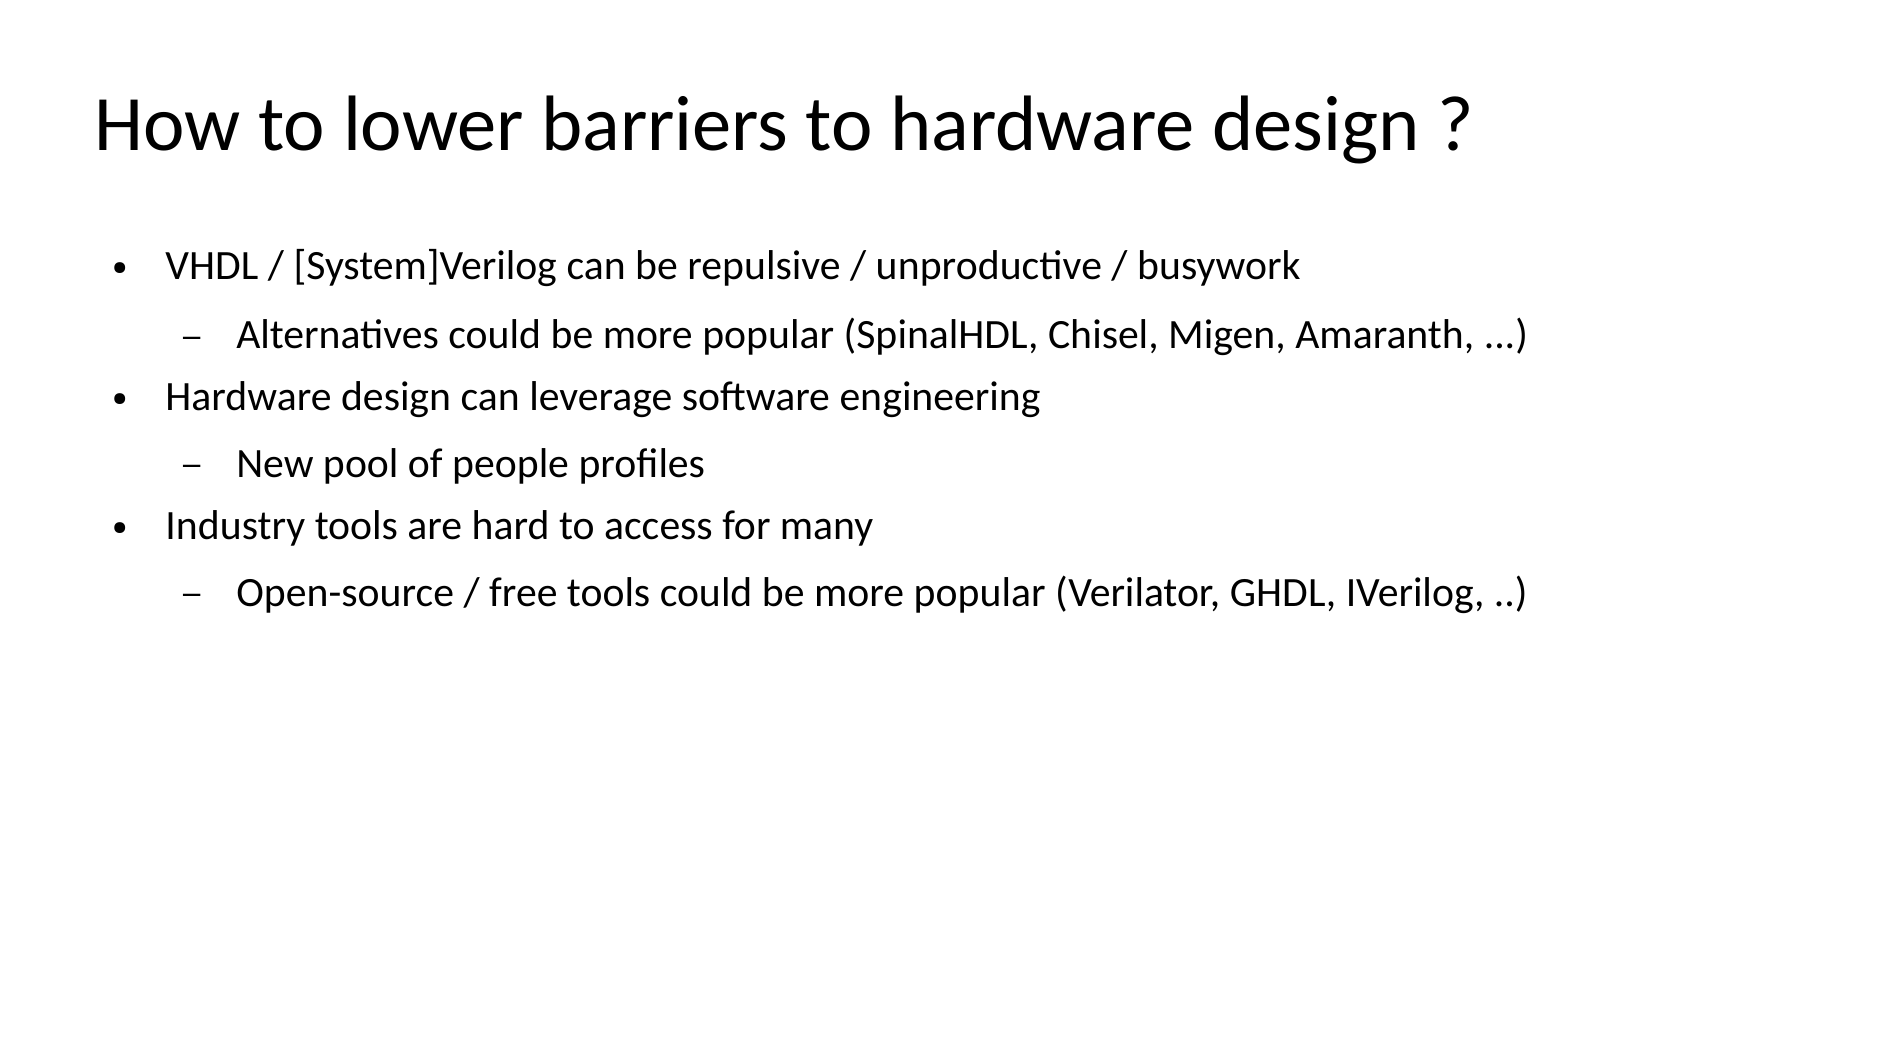

# How to lower barriers to hardware design ?
VHDL / [System]Verilog can be repulsive / unproductive / busywork
Alternatives could be more popular (SpinalHDL, Chisel, Migen, Amaranth, ...)
Hardware design can leverage software engineering
New pool of people profiles
Industry tools are hard to access for many
Open-source / free tools could be more popular (Verilator, GHDL, IVerilog, ..)